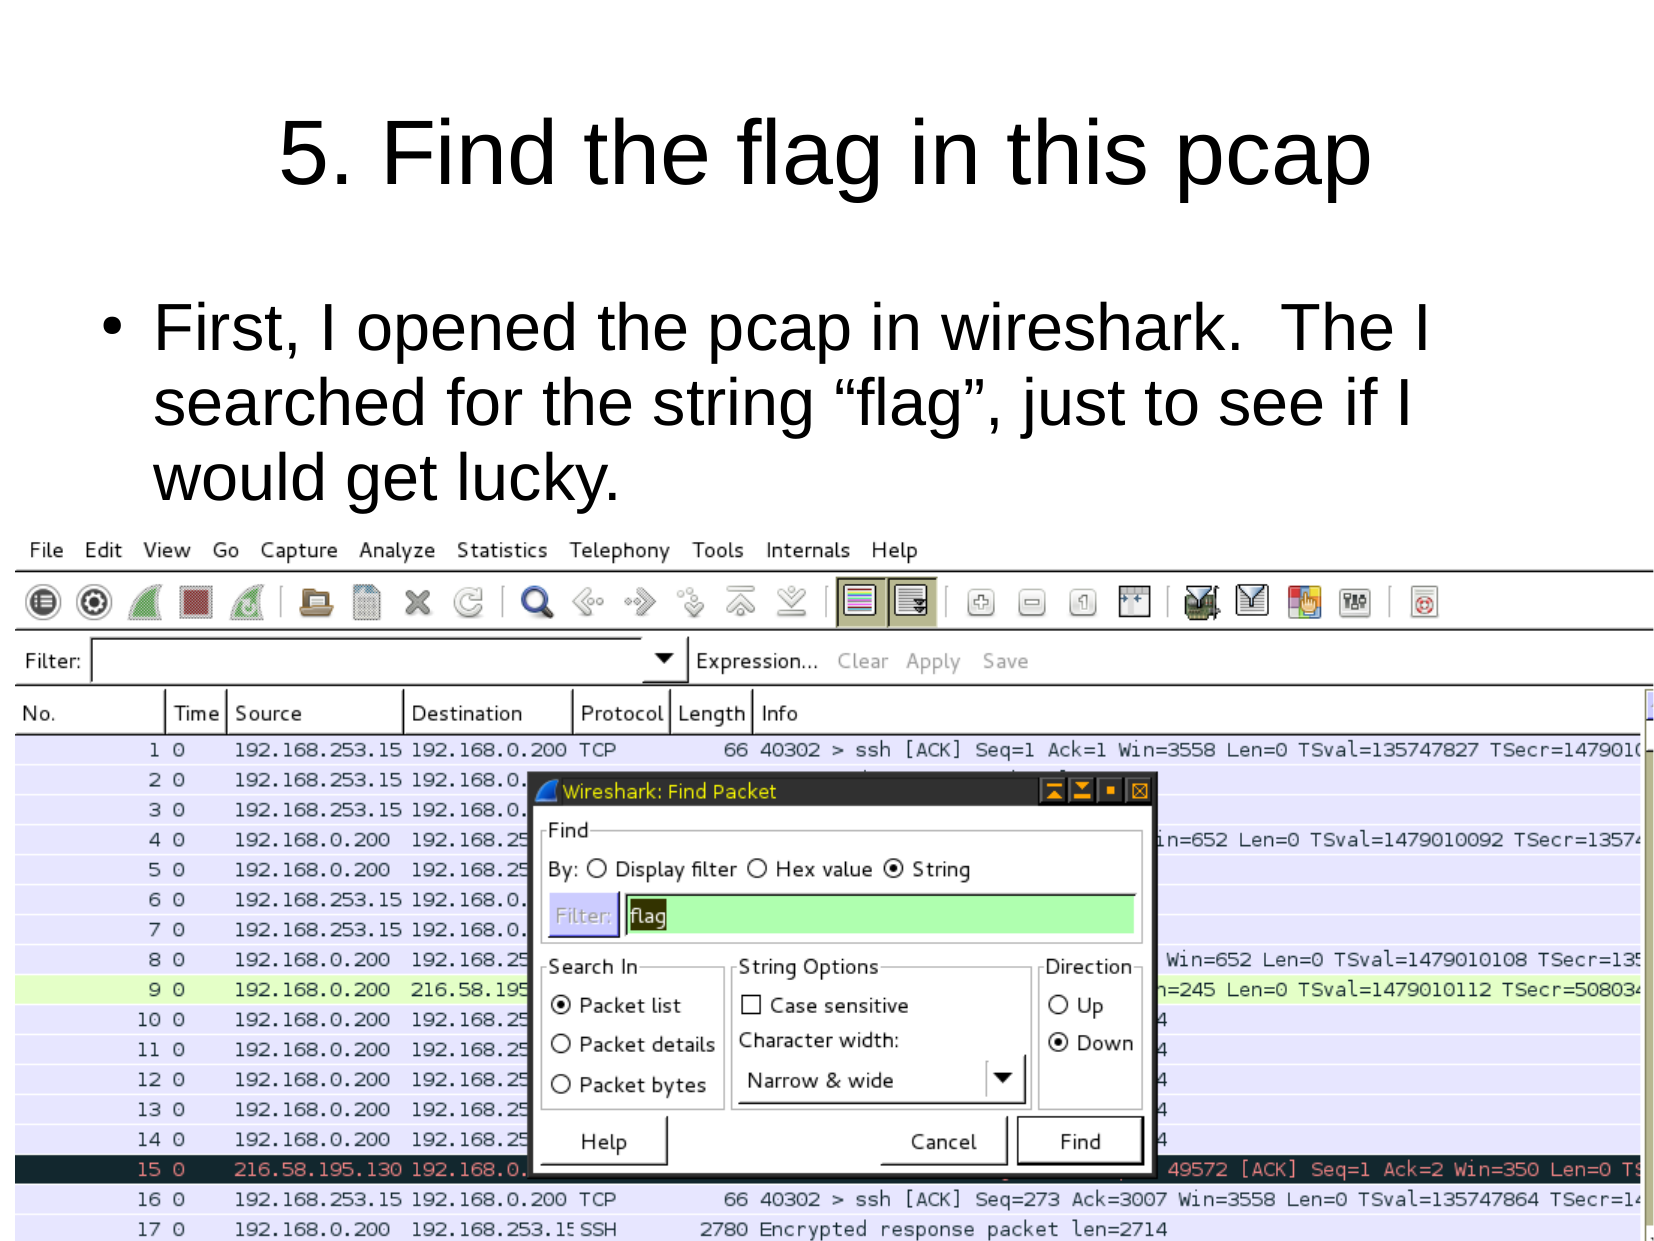

# 5. Find the flag in this pcap
First, I opened the pcap in wireshark. The I searched for the string “flag”, just to see if I would get lucky.